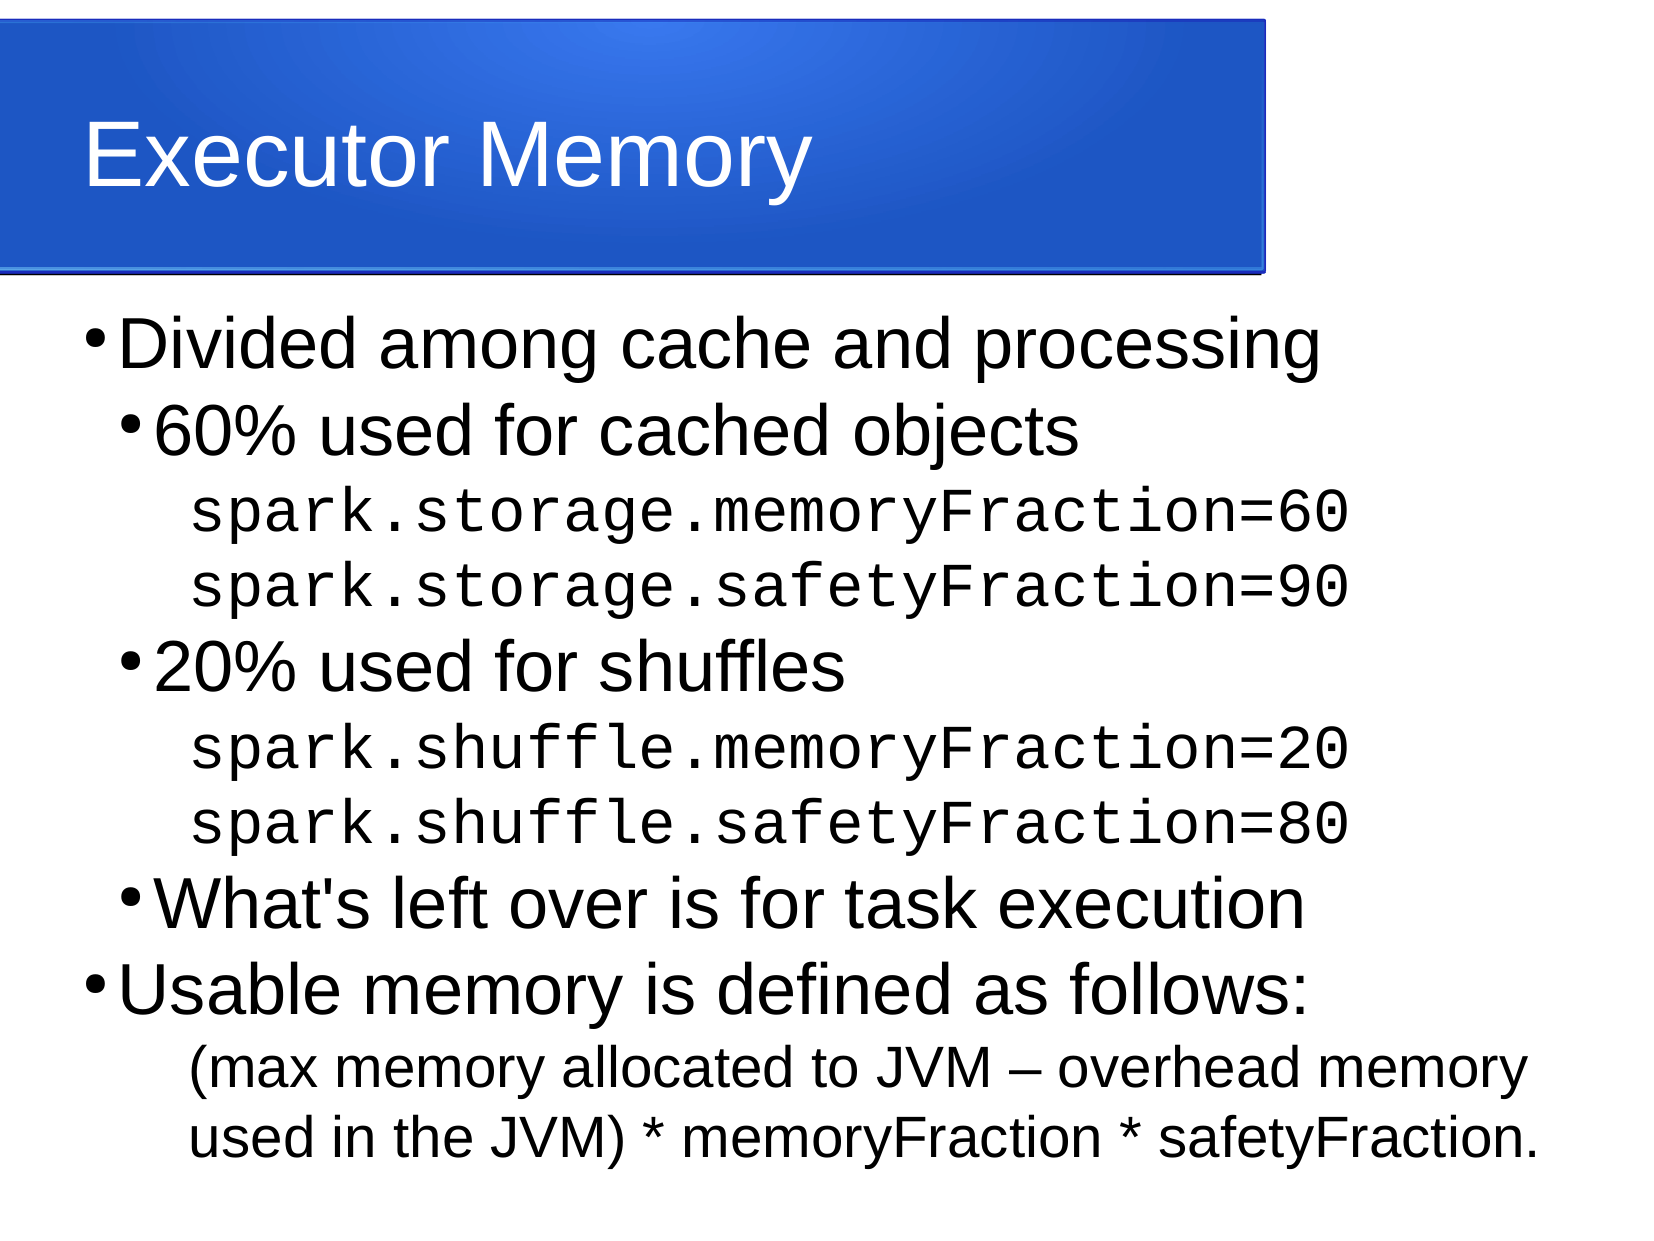

Executor Memory
Divided among cache and processing
60% used for cached objects
spark.storage.memoryFraction=60
spark.storage.safetyFraction=90
20% used for shuffles
spark.shuffle.memoryFraction=20
spark.shuffle.safetyFraction=80
What's left over is for task execution
Usable memory is defined as follows:
(max memory allocated to JVM – overhead memory used in the JVM) * memoryFraction * safetyFraction.